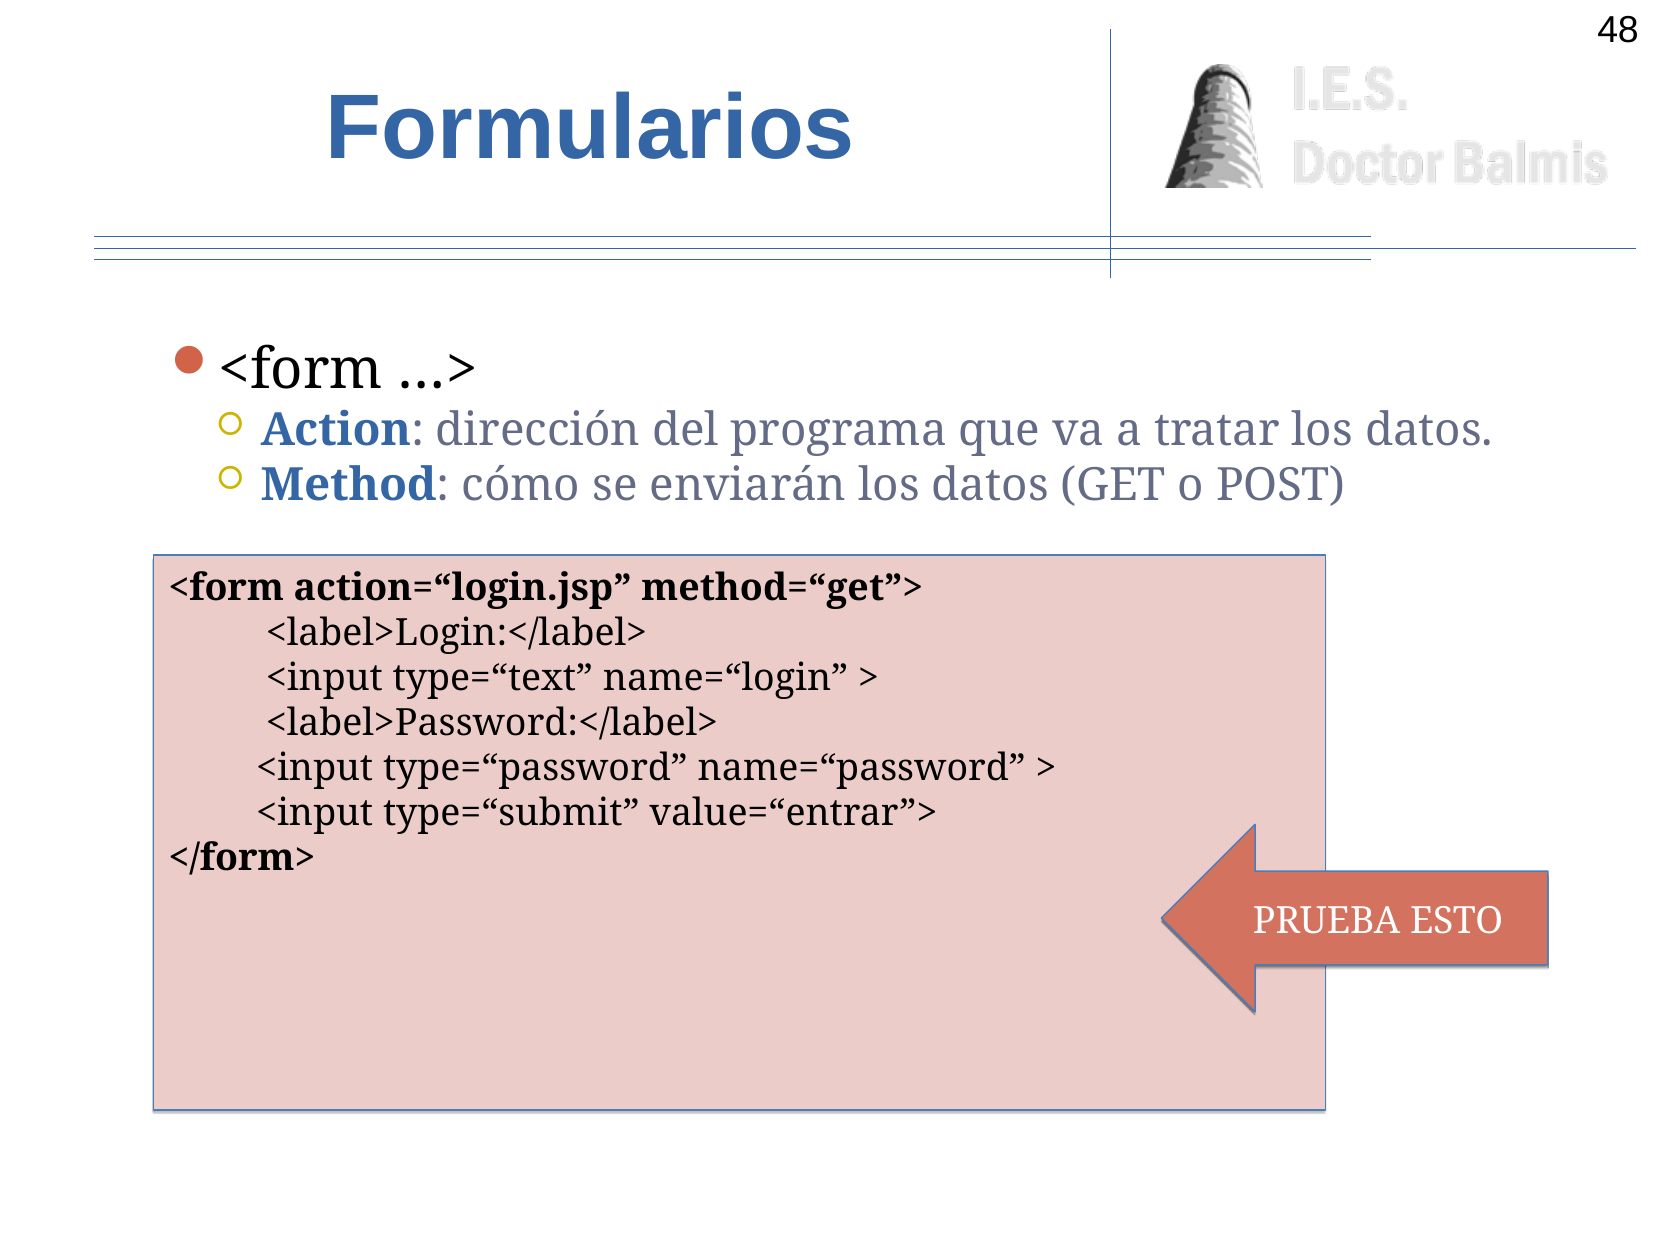

# Formularios
<form …>
Action: dirección del programa que va a tratar los datos.
Method: cómo se enviarán los datos (GET o POST)
<form action=“login.jsp” method=“get”>
 <label>Login:</label>
 <input type=“text” name=“login” >
 <label>Password:</label>
 <input type=“password” name=“password” >
 <input type=“submit” value=“entrar”>
</form>
PRUEBA ESTO